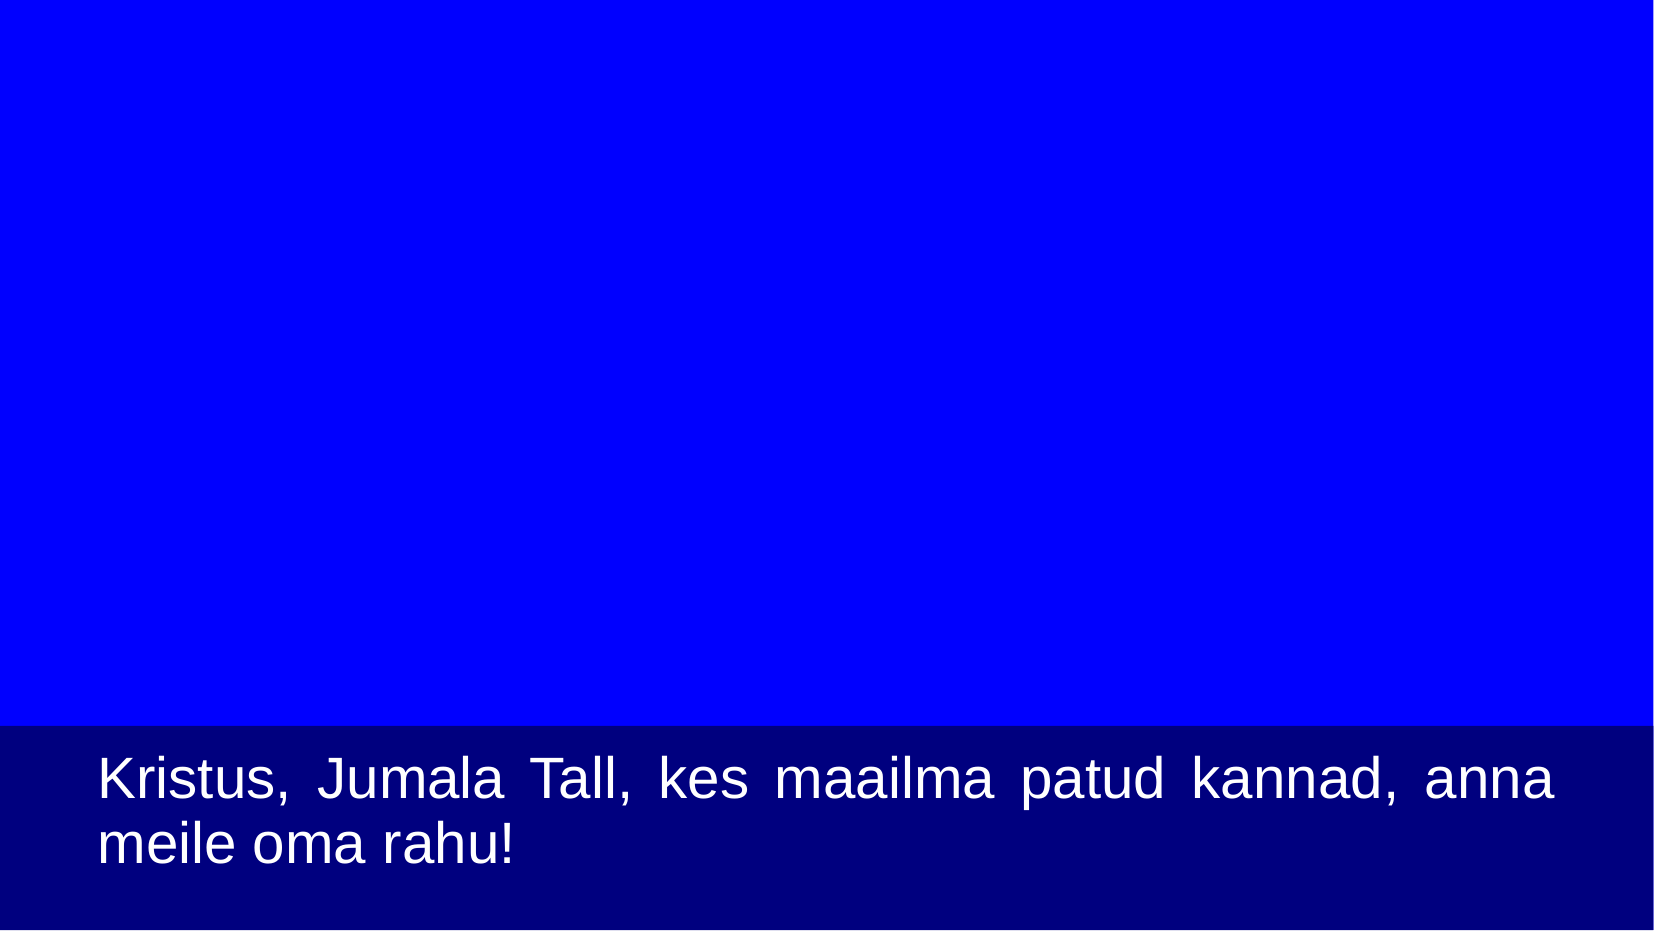

Kristus, Jumala Tall, kes maailma patud kannad, anna meile oma rahu!